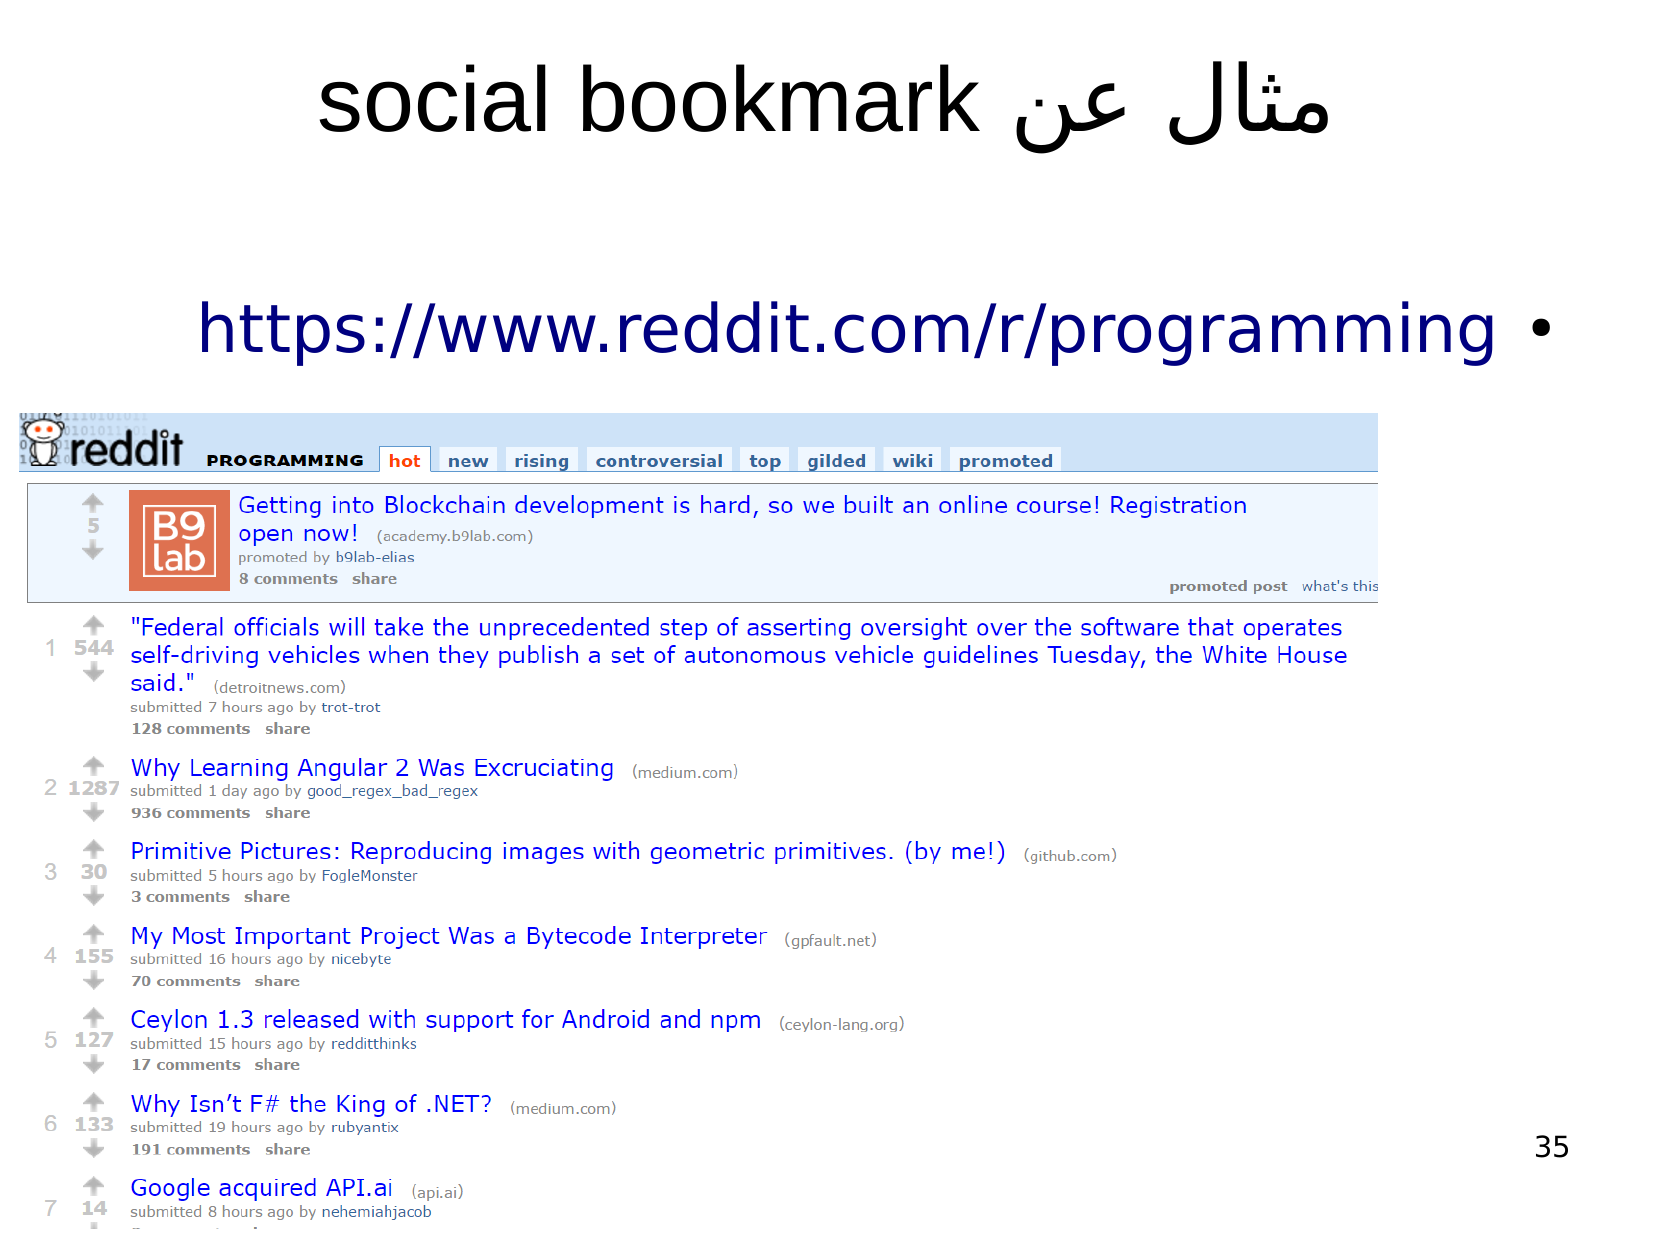

# مثال عن social bookmark
https://www.reddit.com/r/programming
35